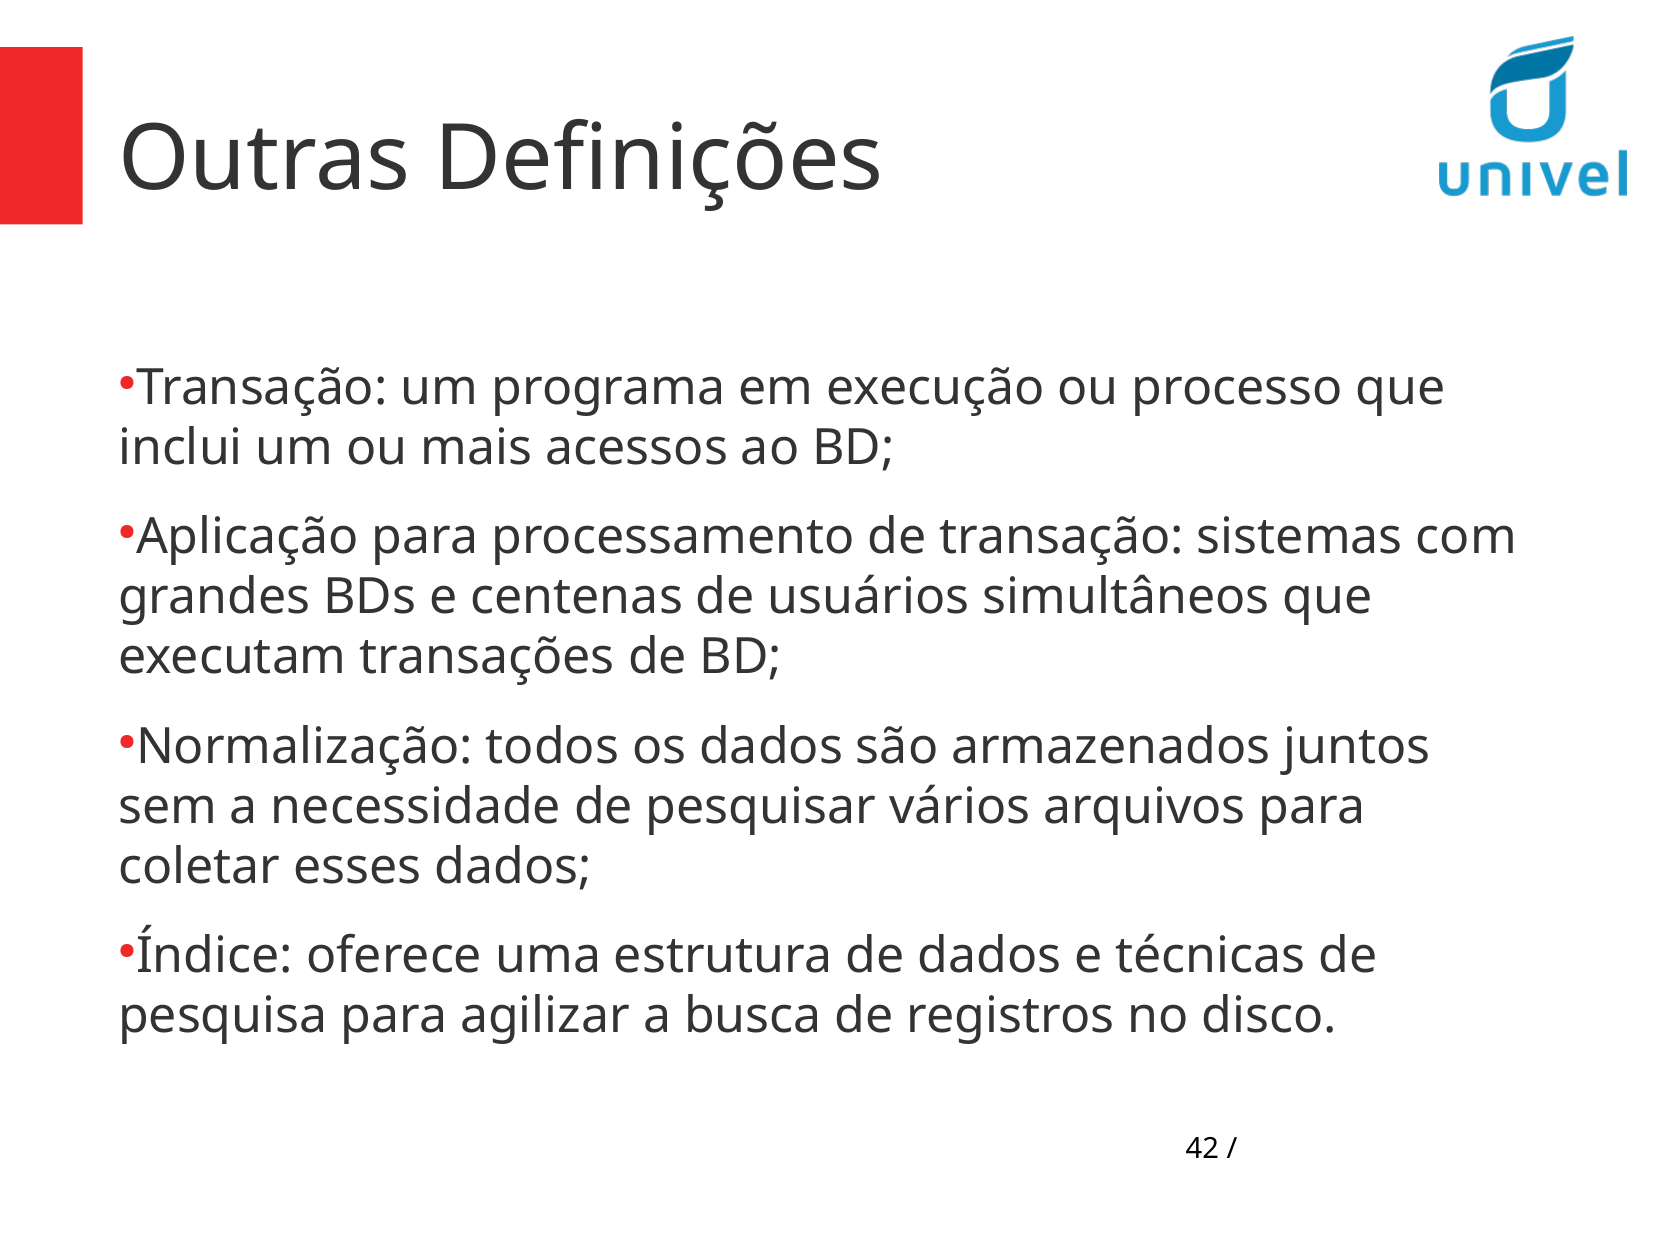

# Outras Definições
Transação: um programa em execução ou processo que inclui um ou mais acessos ao BD;
Aplicação para processamento de transação: sistemas com grandes BDs e centenas de usuários simultâneos que executam transações de BD;
Normalização: todos os dados são armazenados juntos sem a necessidade de pesquisar vários arquivos para coletar esses dados;
Índice: oferece uma estrutura de dados e técnicas de pesquisa para agilizar a busca de registros no disco.